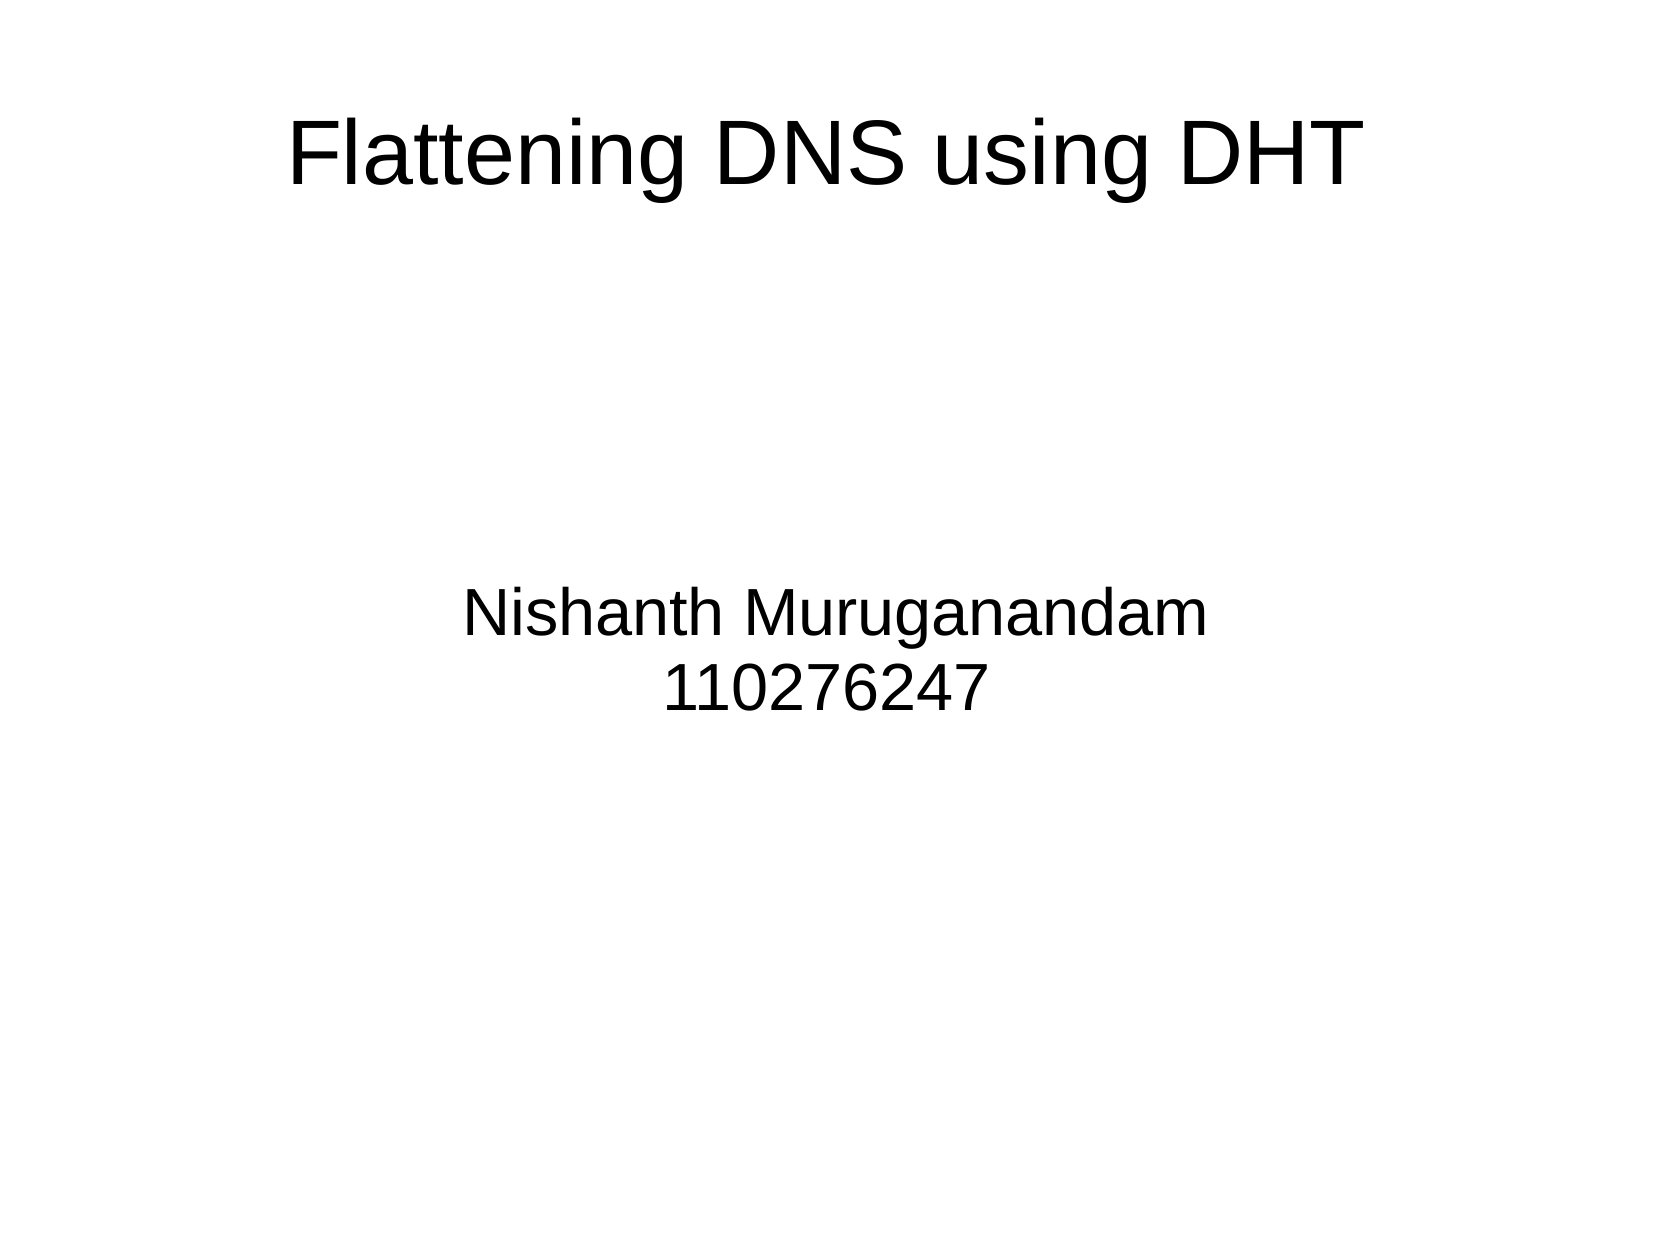

# Flattening DNS using DHT
 Nishanth Muruganandam
110276247